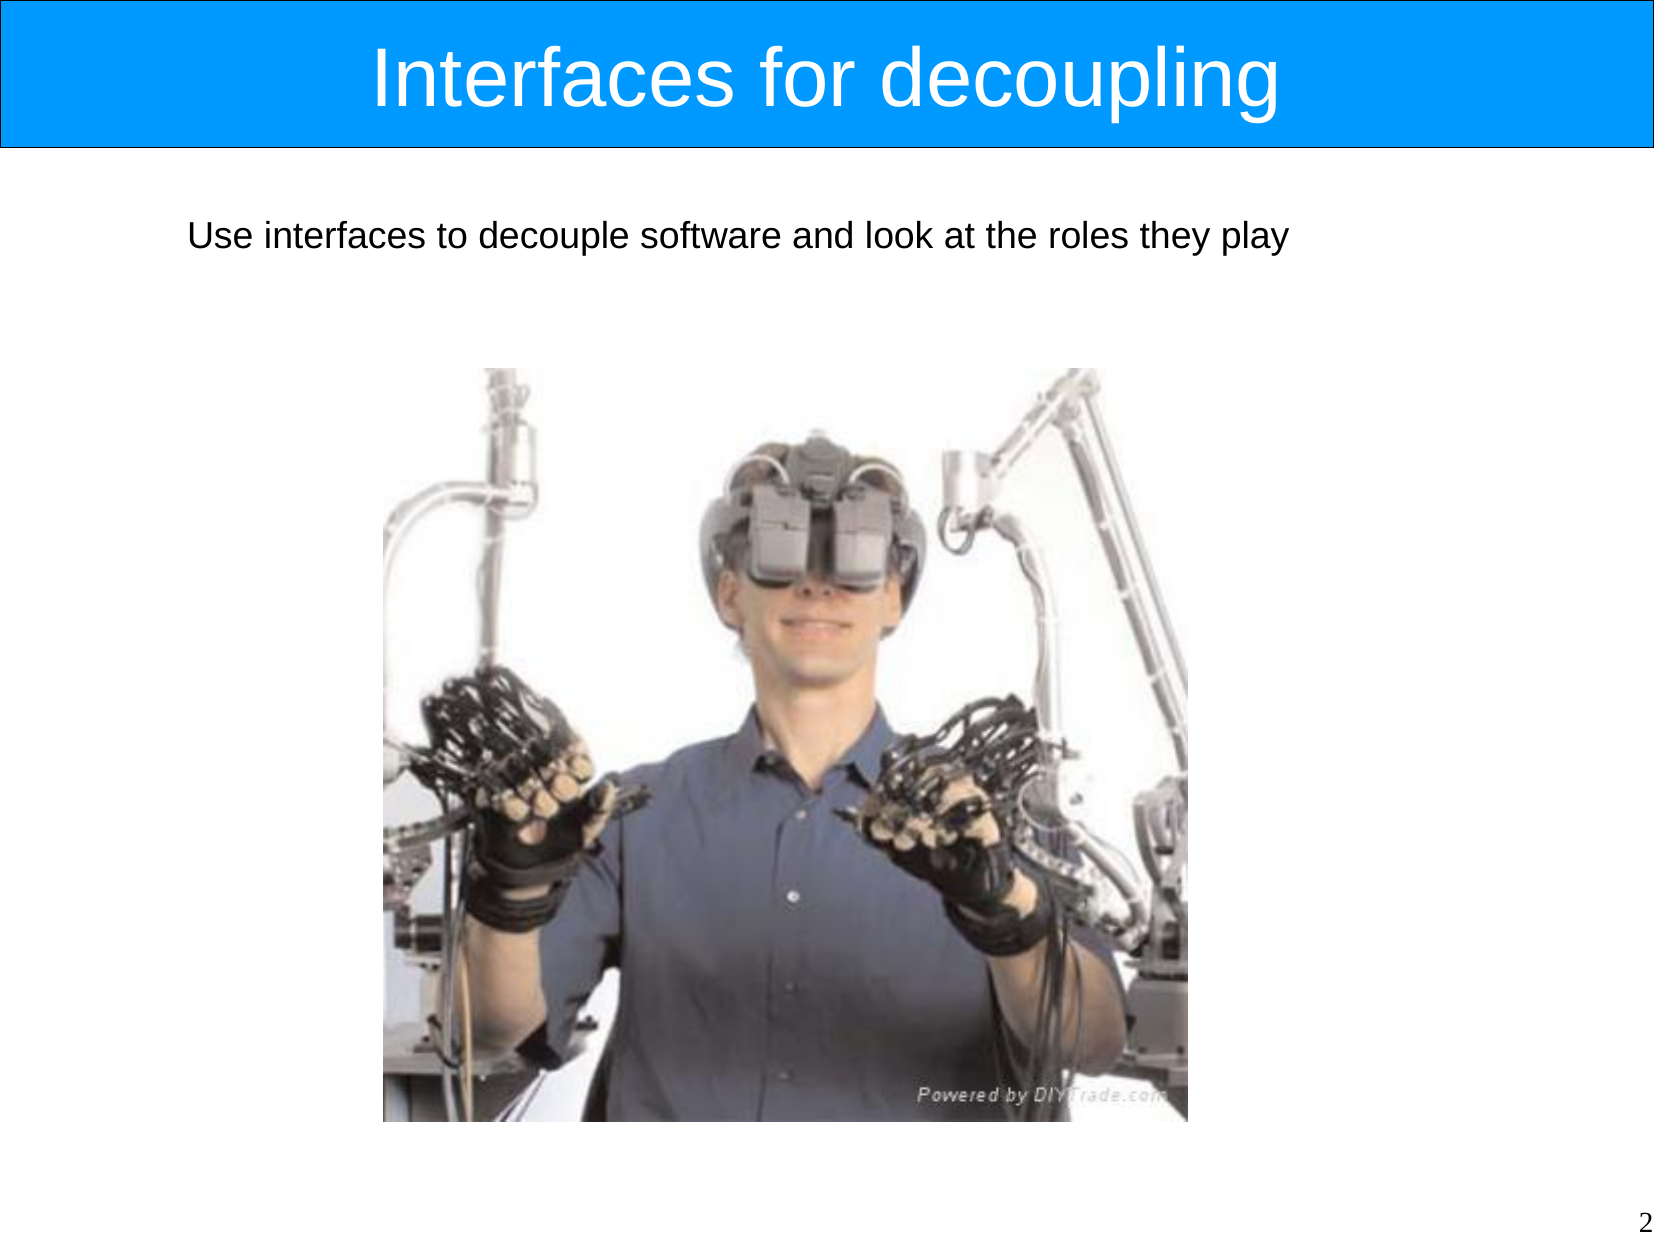

# Interfaces for decoupling
Use interfaces to decouple software and look at the roles they play
2